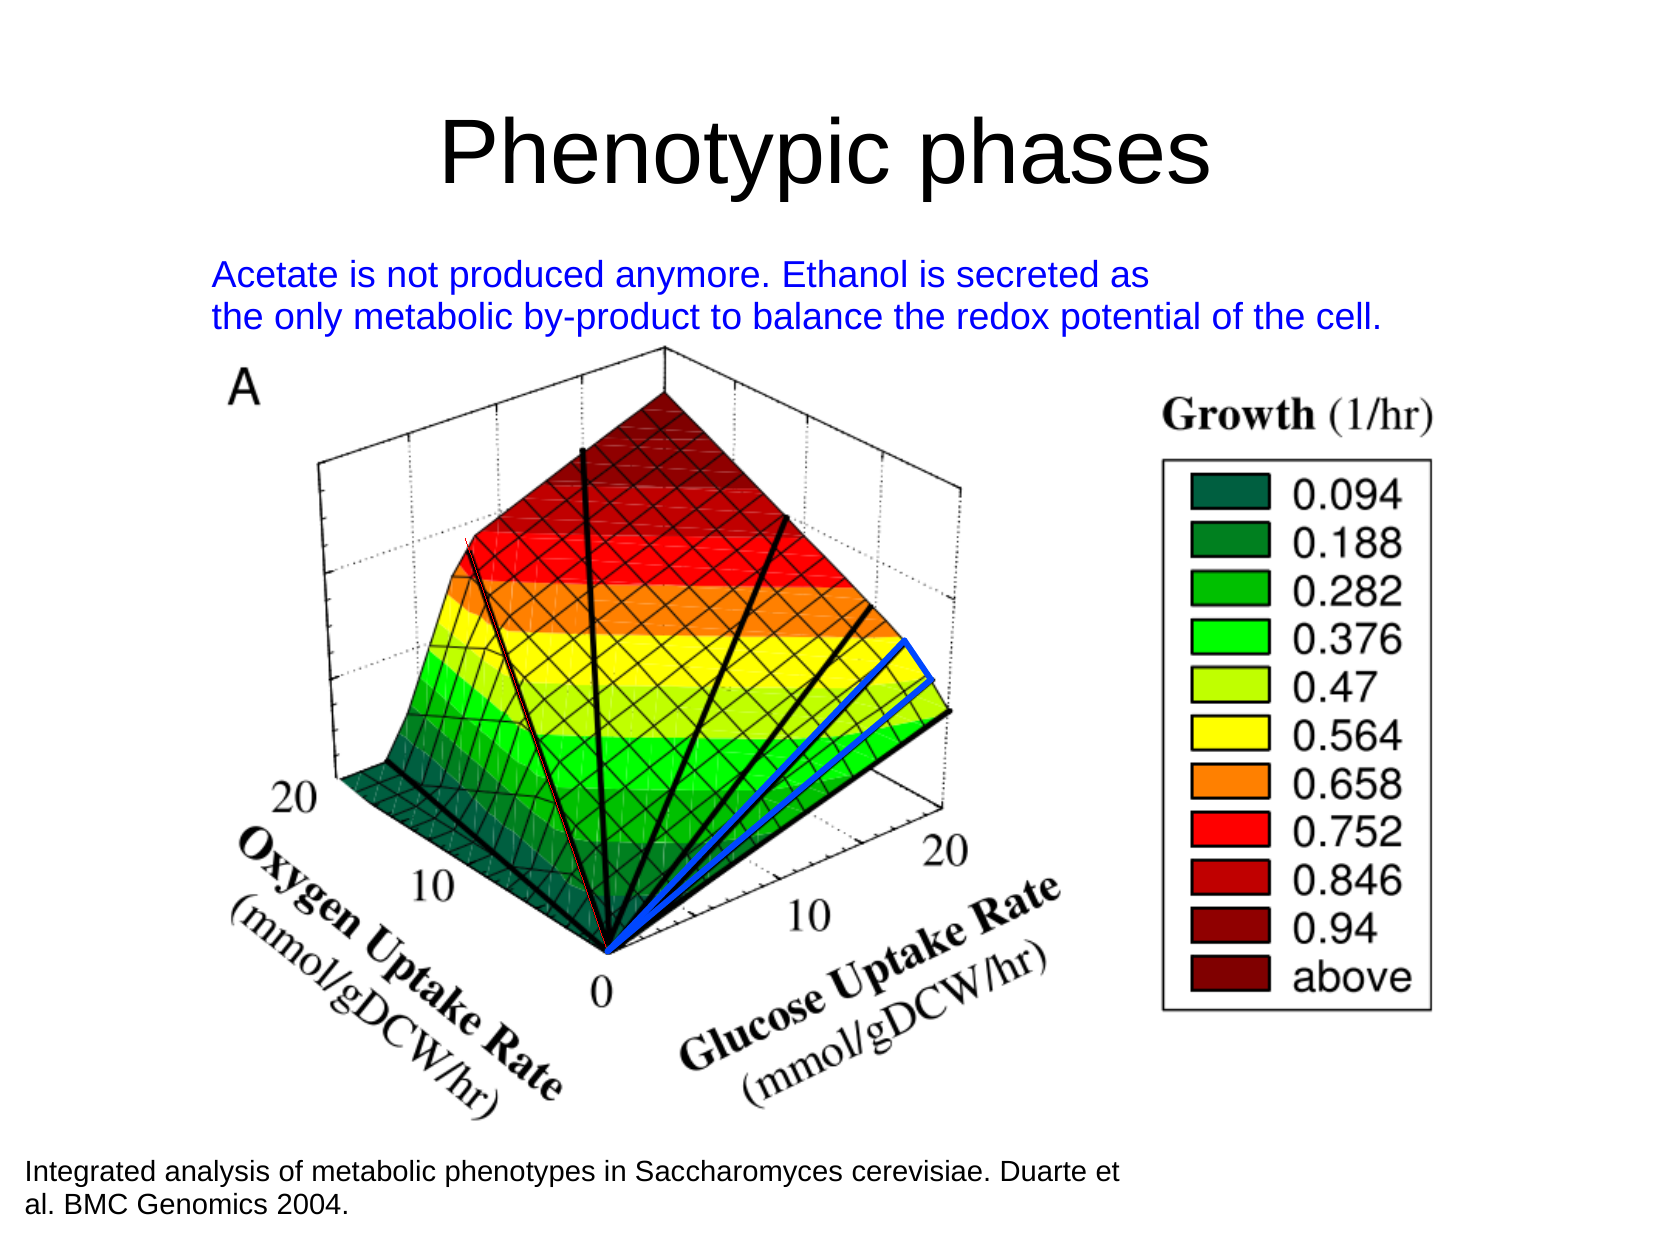

# Phenotypic phases
Acetate is not produced anymore. Ethanol is secreted as
the only metabolic by-product to balance the redox potential of the cell.
Integrated analysis of metabolic phenotypes in Saccharomyces cerevisiae. Duarte et al. BMC Genomics 2004.